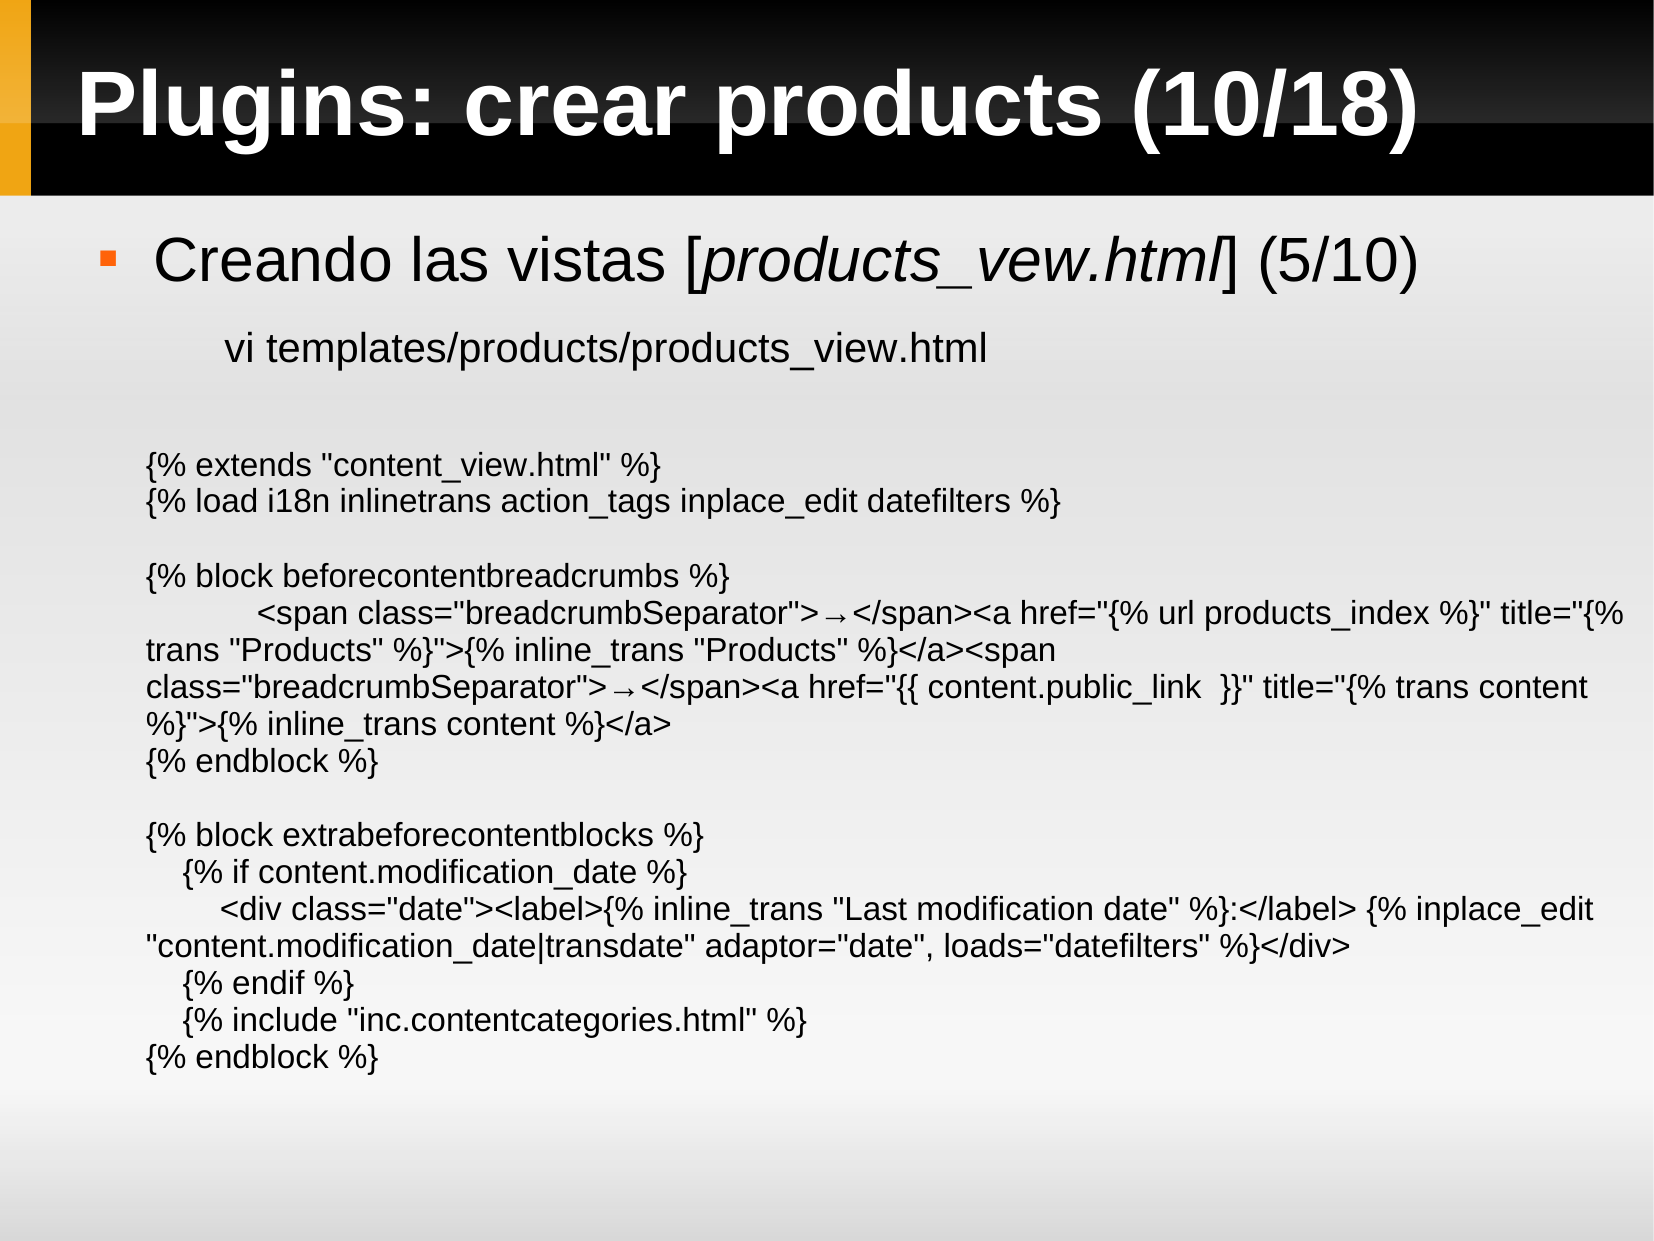

# Plugins: crear products (10/18)
Creando las vistas [products_vew.html] (5/10)
vi templates/products/products_view.html
{% extends "content_view.html" %}
{% load i18n inlinetrans action_tags inplace_edit datefilters %}
{% block beforecontentbreadcrumbs %}
 <span class="breadcrumbSeparator">→</span><a href="{% url products_index %}" title="{% trans "Products" %}">{% inline_trans "Products" %}</a><span class="breadcrumbSeparator">→</span><a href="{{ content.public_link }}" title="{% trans content %}">{% inline_trans content %}</a>
{% endblock %}
{% block extrabeforecontentblocks %}
 {% if content.modification_date %}
 <div class="date"><label>{% inline_trans "Last modification date" %}:</label> {% inplace_edit "content.modification_date|transdate" adaptor="date", loads="datefilters" %}</div>
 {% endif %}
 {% include "inc.contentcategories.html" %}
{% endblock %}